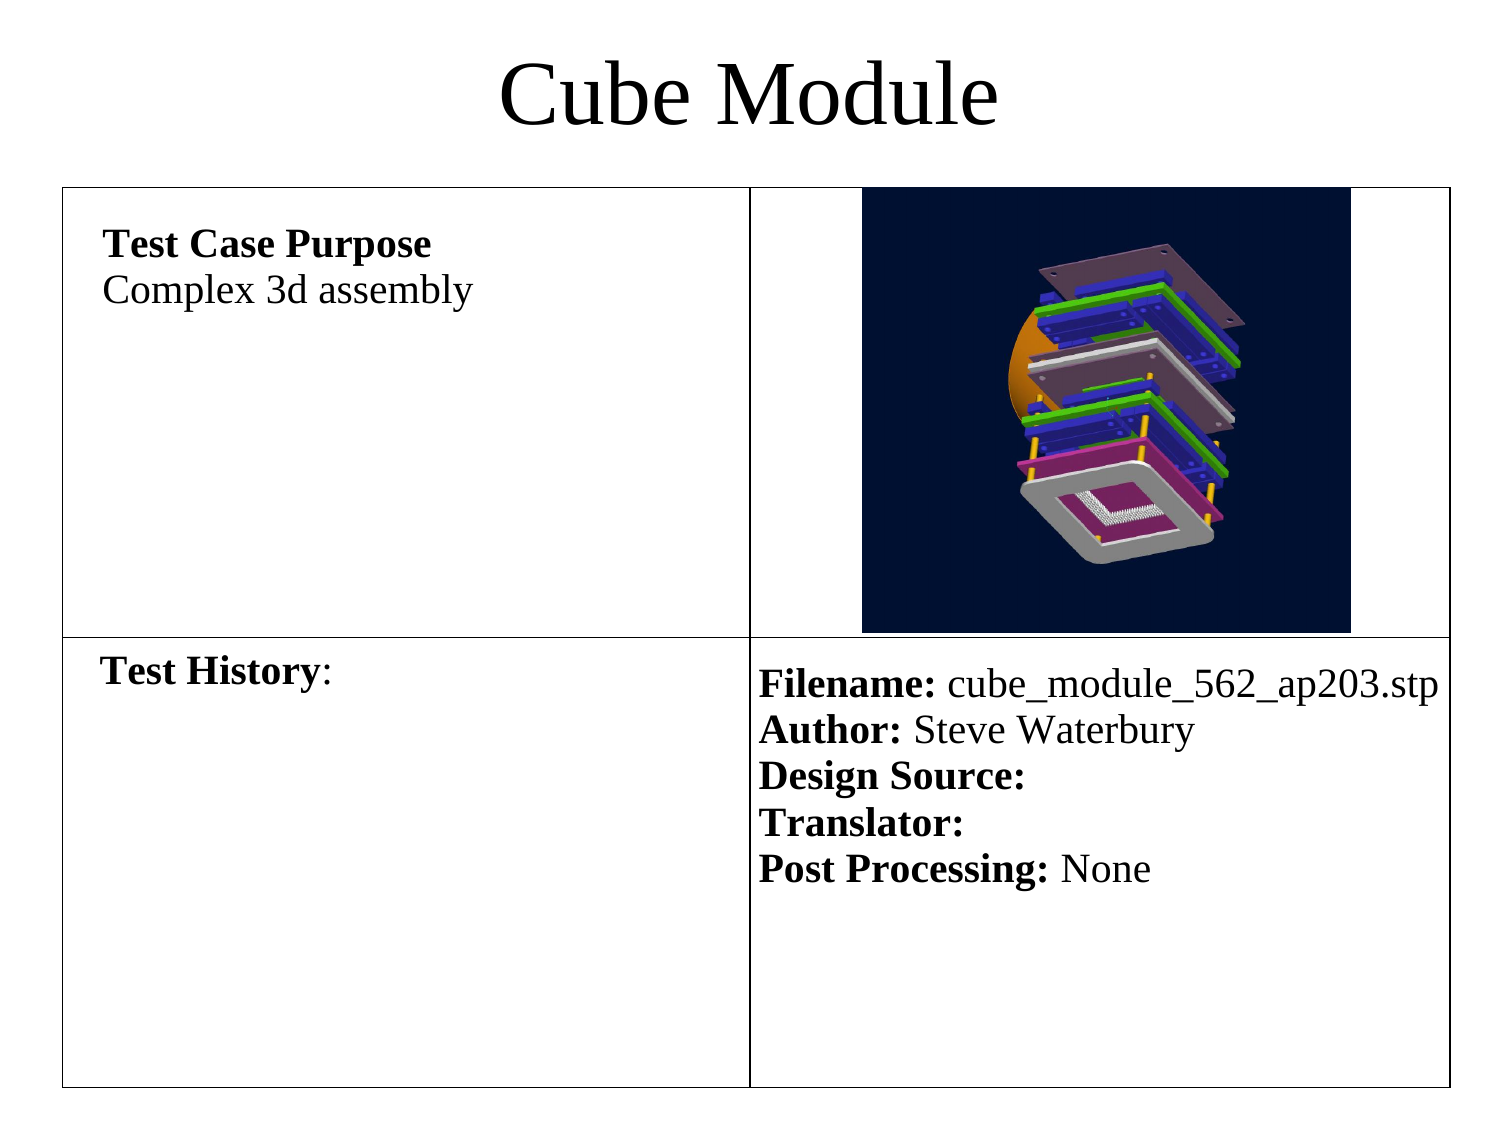

# Cube Module
Test Case Purpose
Complex 3d assembly
Test History:
Filename: cube_module_562_ap203.stp
Author: Steve Waterbury
Design Source:
Translator:
Post Processing: None